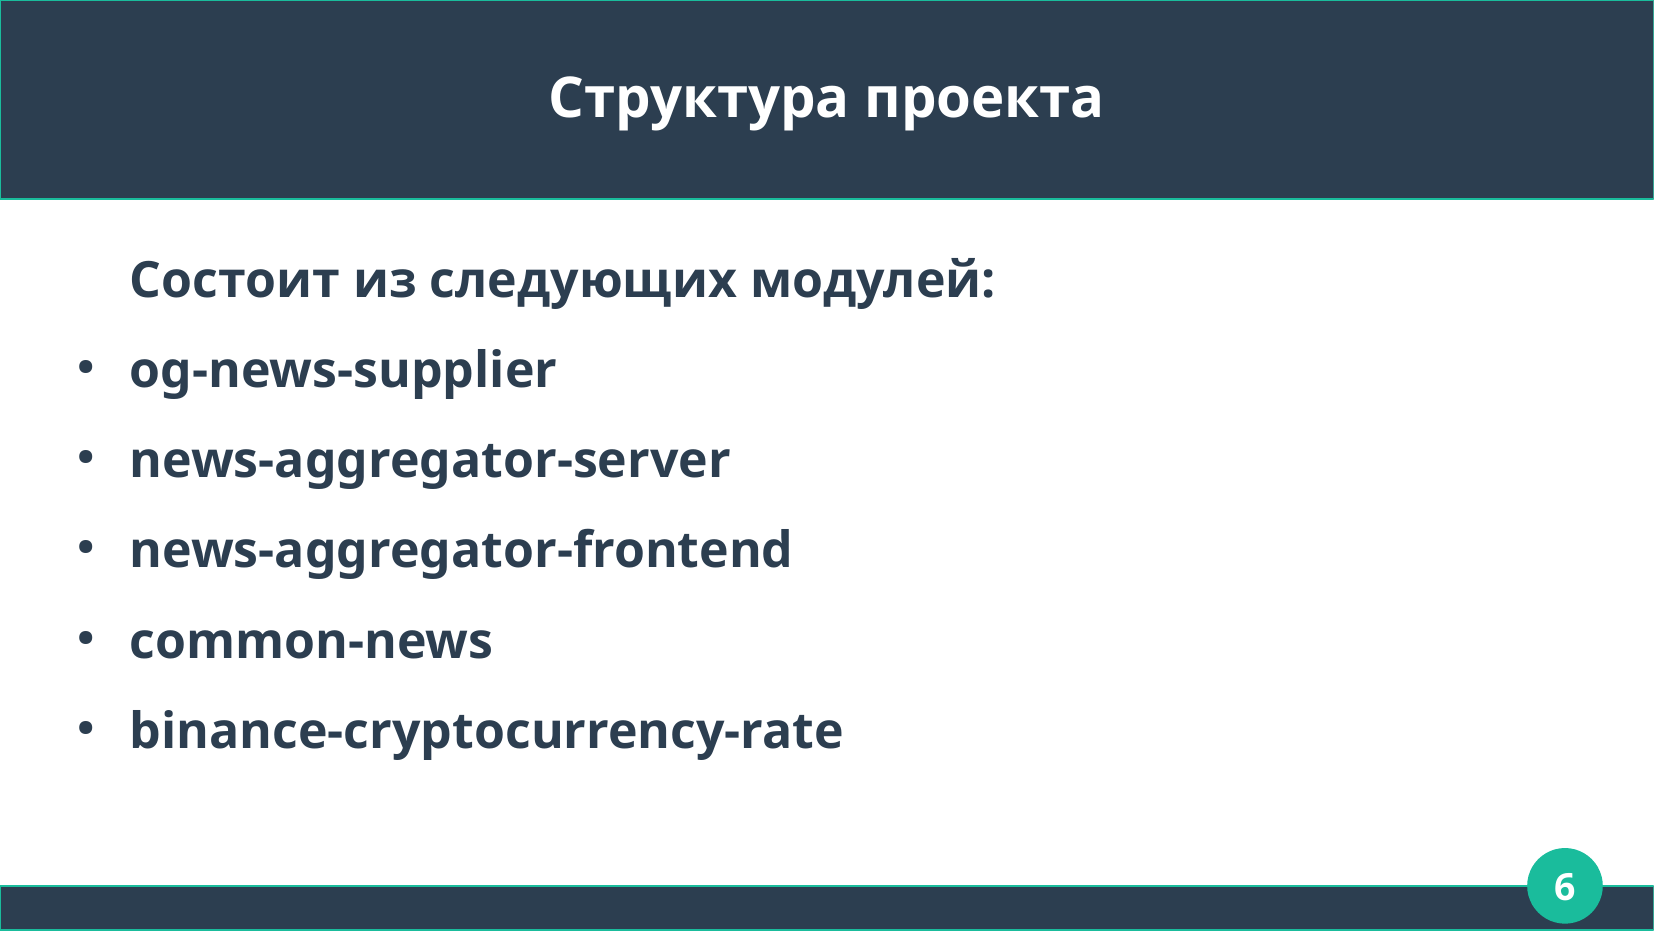

# Структура проекта
Cостоит из следующих модулей:
og-news-supplier
news-aggregator-server
news-aggregator-frontend
common-news
binance-cryptocurrency-rate
6